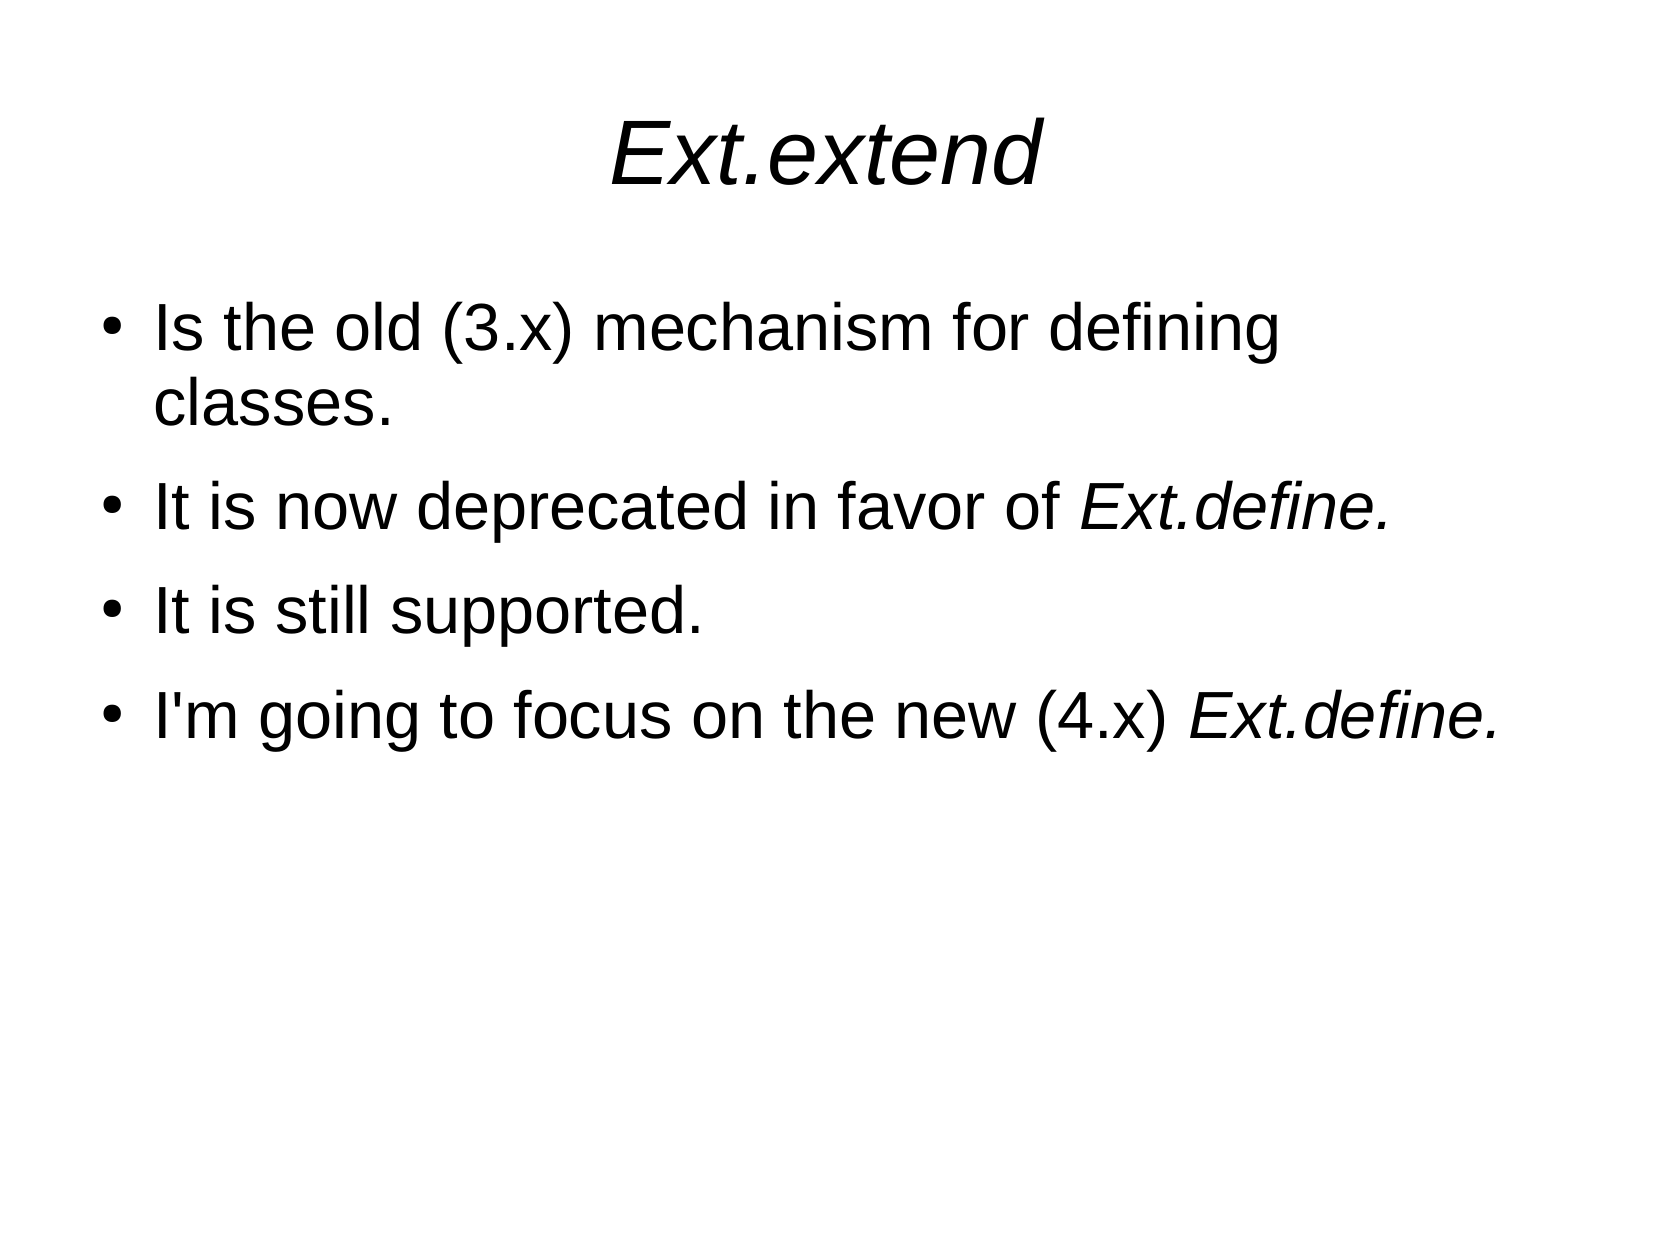

# Ext.extend
Is the old (3.x) mechanism for defining classes.
It is now deprecated in favor of Ext.define.
It is still supported.
I'm going to focus on the new (4.x) Ext.define.